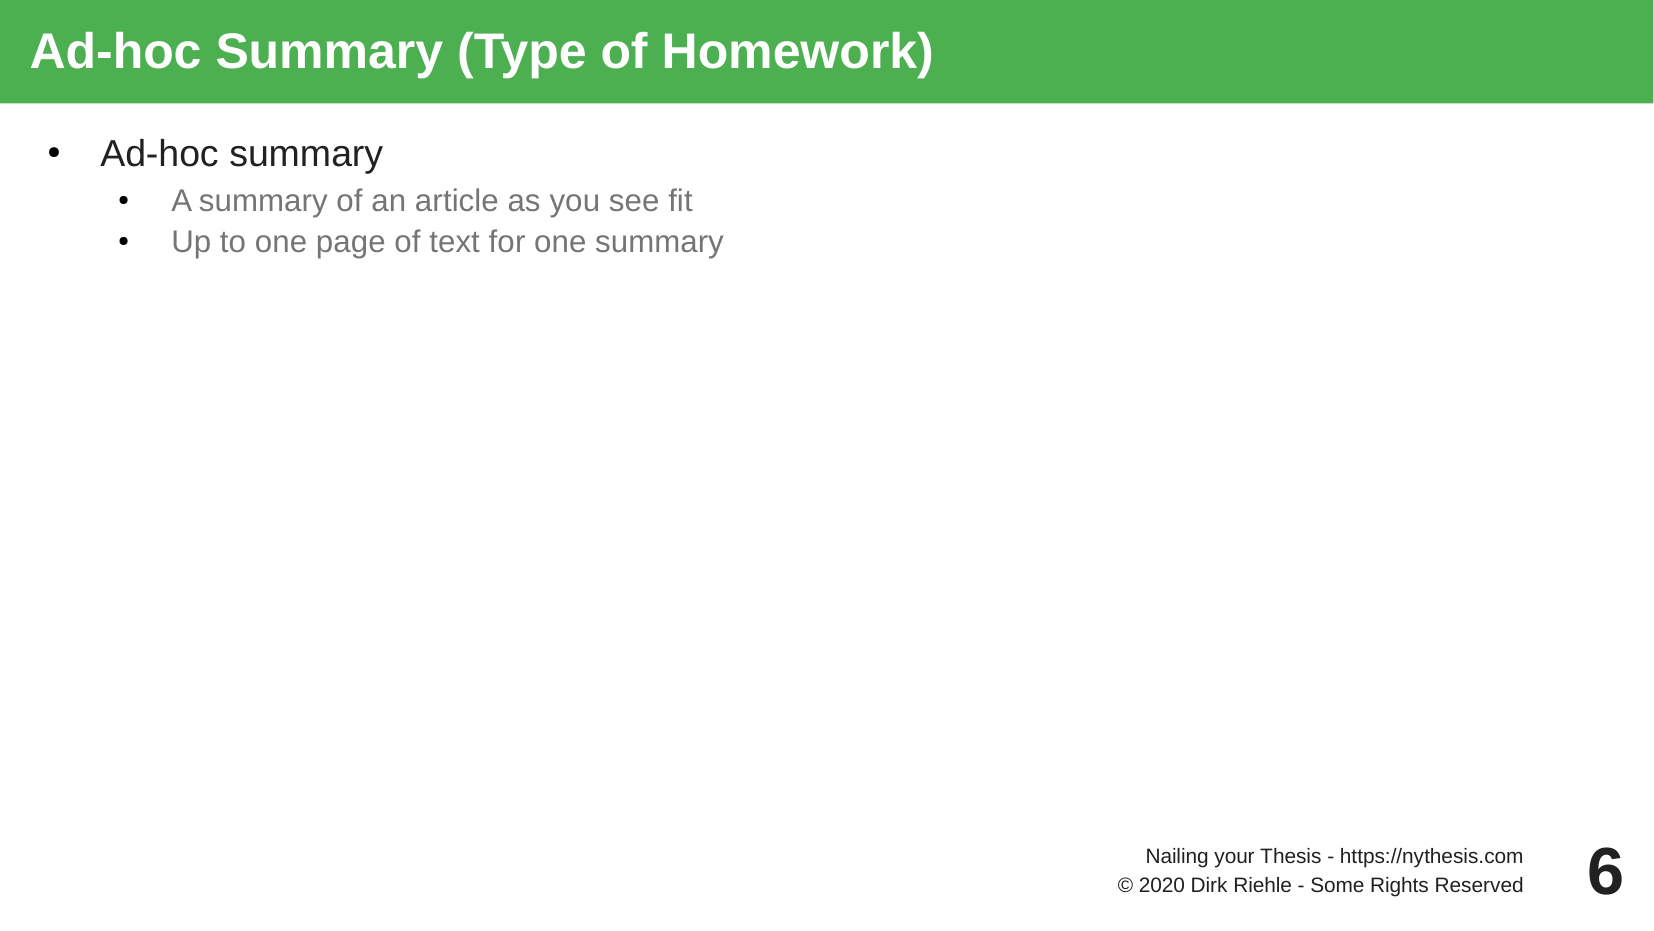

# Ad-hoc Summary (Type of Homework)
Ad-hoc summary
A summary of an article as you see fit
Up to one page of text for one summary
Nailing your Thesis - https://nythesis.com
6
© 2020 Dirk Riehle - Some Rights Reserved